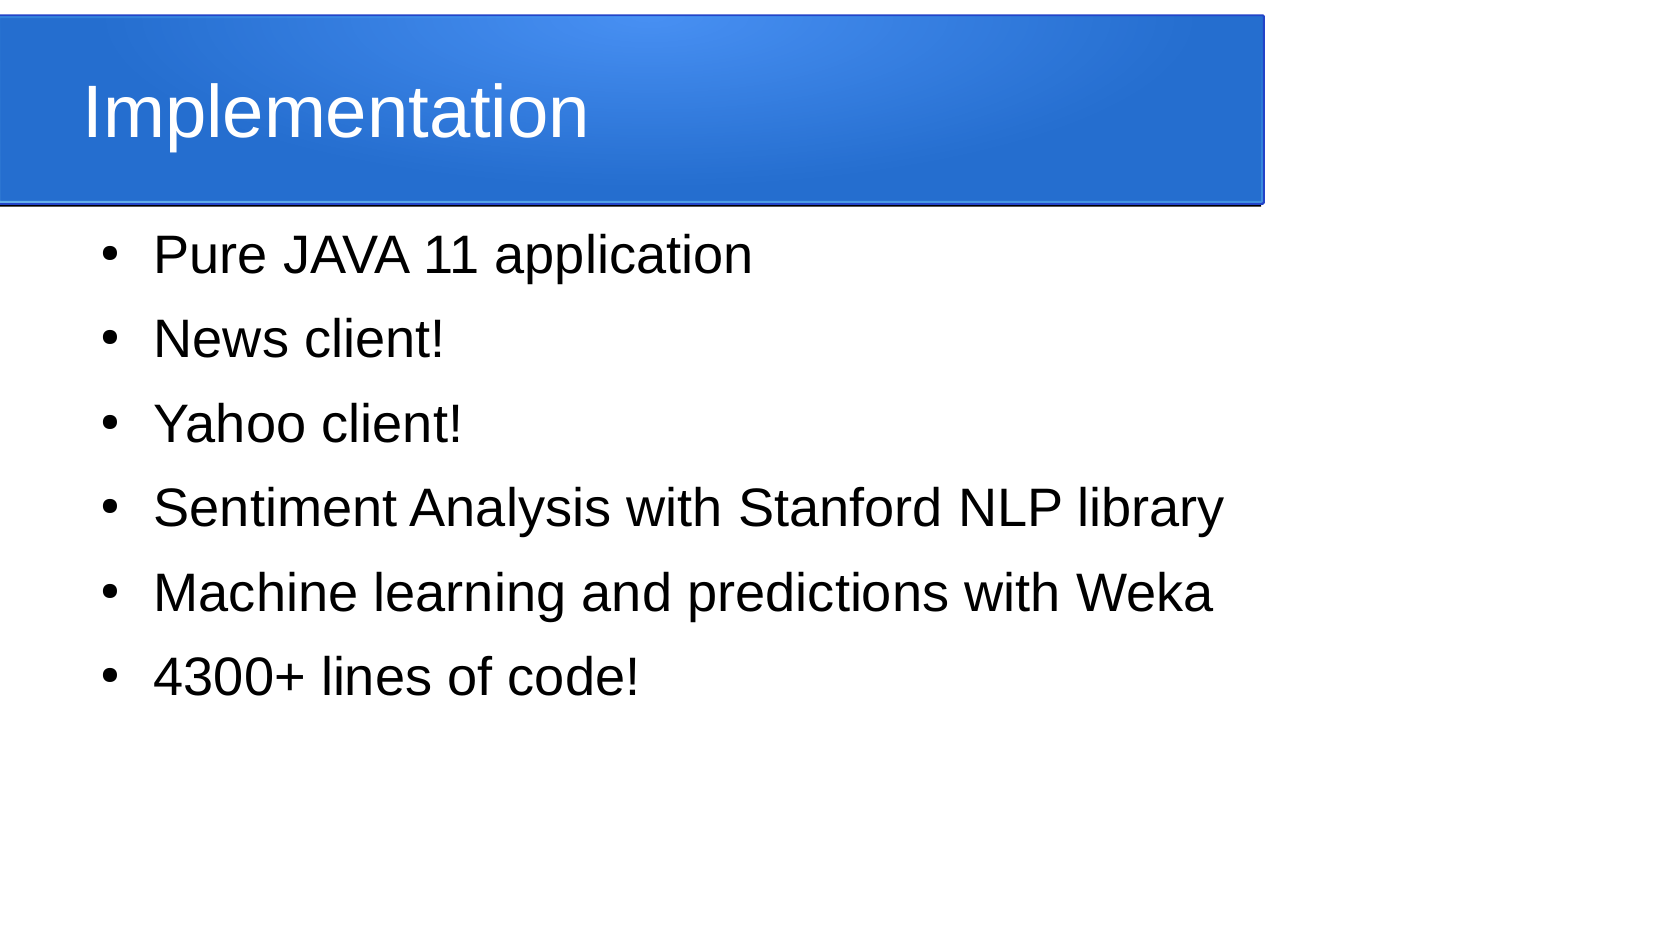

# Implementation
Pure JAVA 11 application
News client!
Yahoo client!
Sentiment Analysis with Stanford NLP library
Machine learning and predictions with Weka
4300+ lines of code!